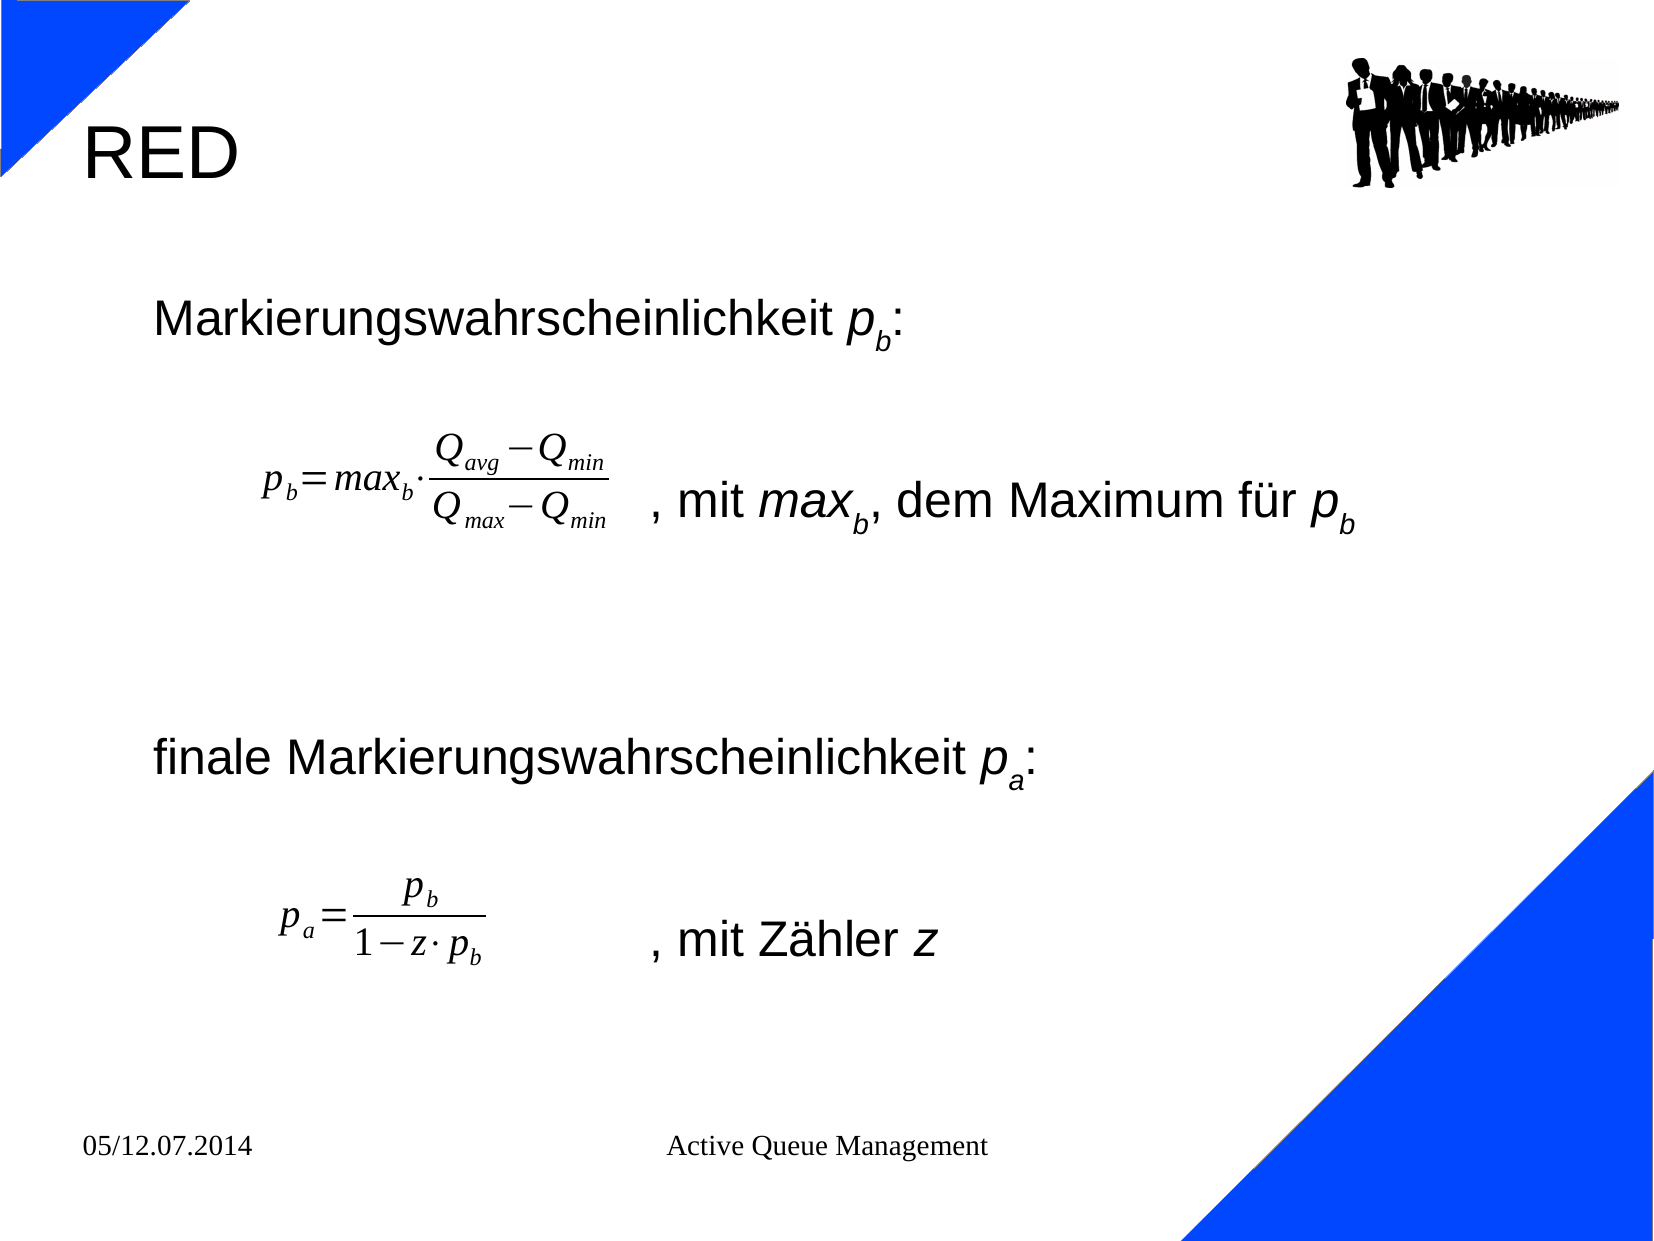

# RED
Markierungswahrscheinlichkeit pb:
, mit maxb, dem Maximum für pb
finale Markierungswahrscheinlichkeit pa:
, mit Zähler z
05/12.07.2014
Active Queue Management
16